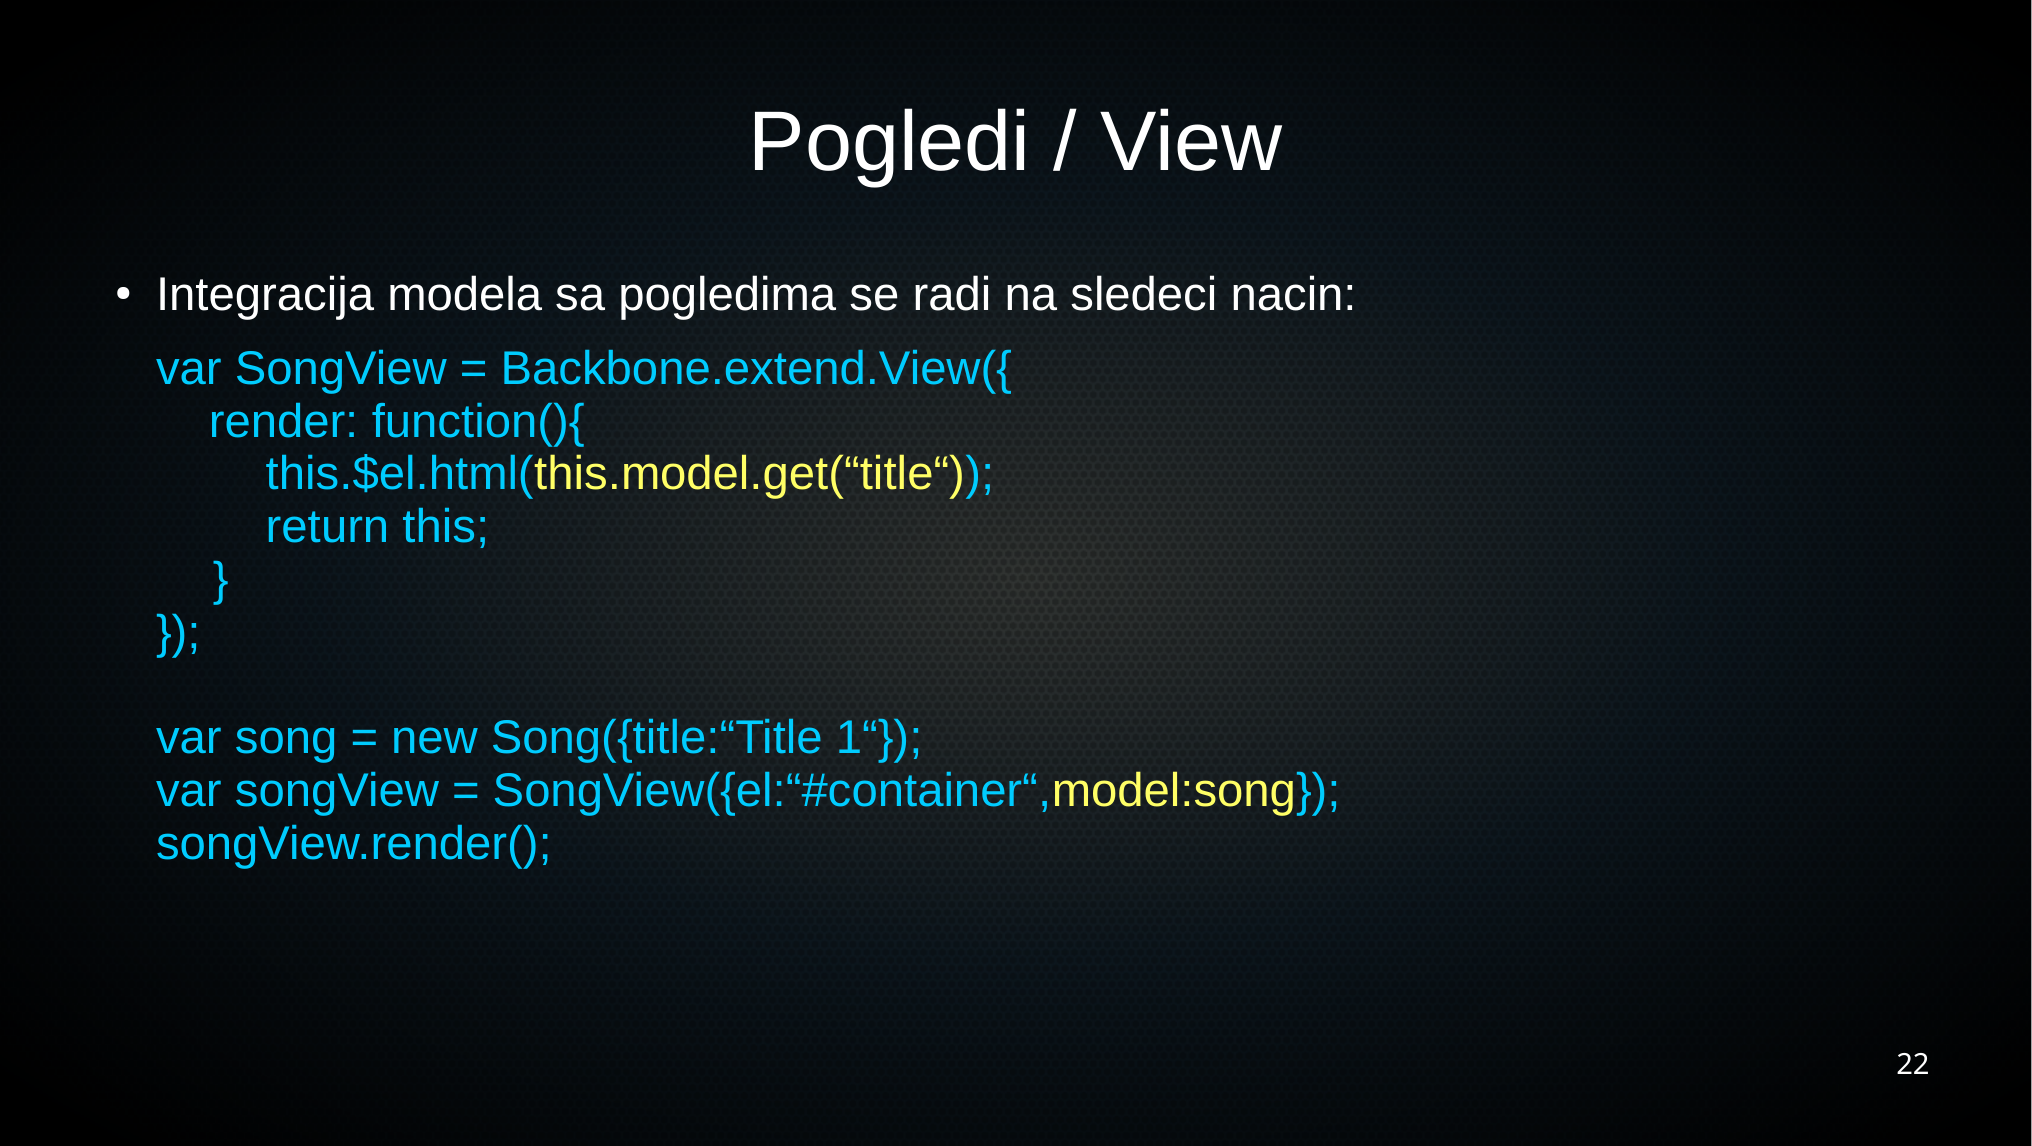

# Pogledi / View
Integracija modela sa pogledima se radi na sledeci nacin:
var SongView = Backbone.extend.View({
 render: function(){
			 this.$el.html(this.model.get(“title“));
		 return this;
	}
});
var song = new Song({title:“Title 1“});
var songView = SongView({el:“#container“,model:song});
songView.render();
22